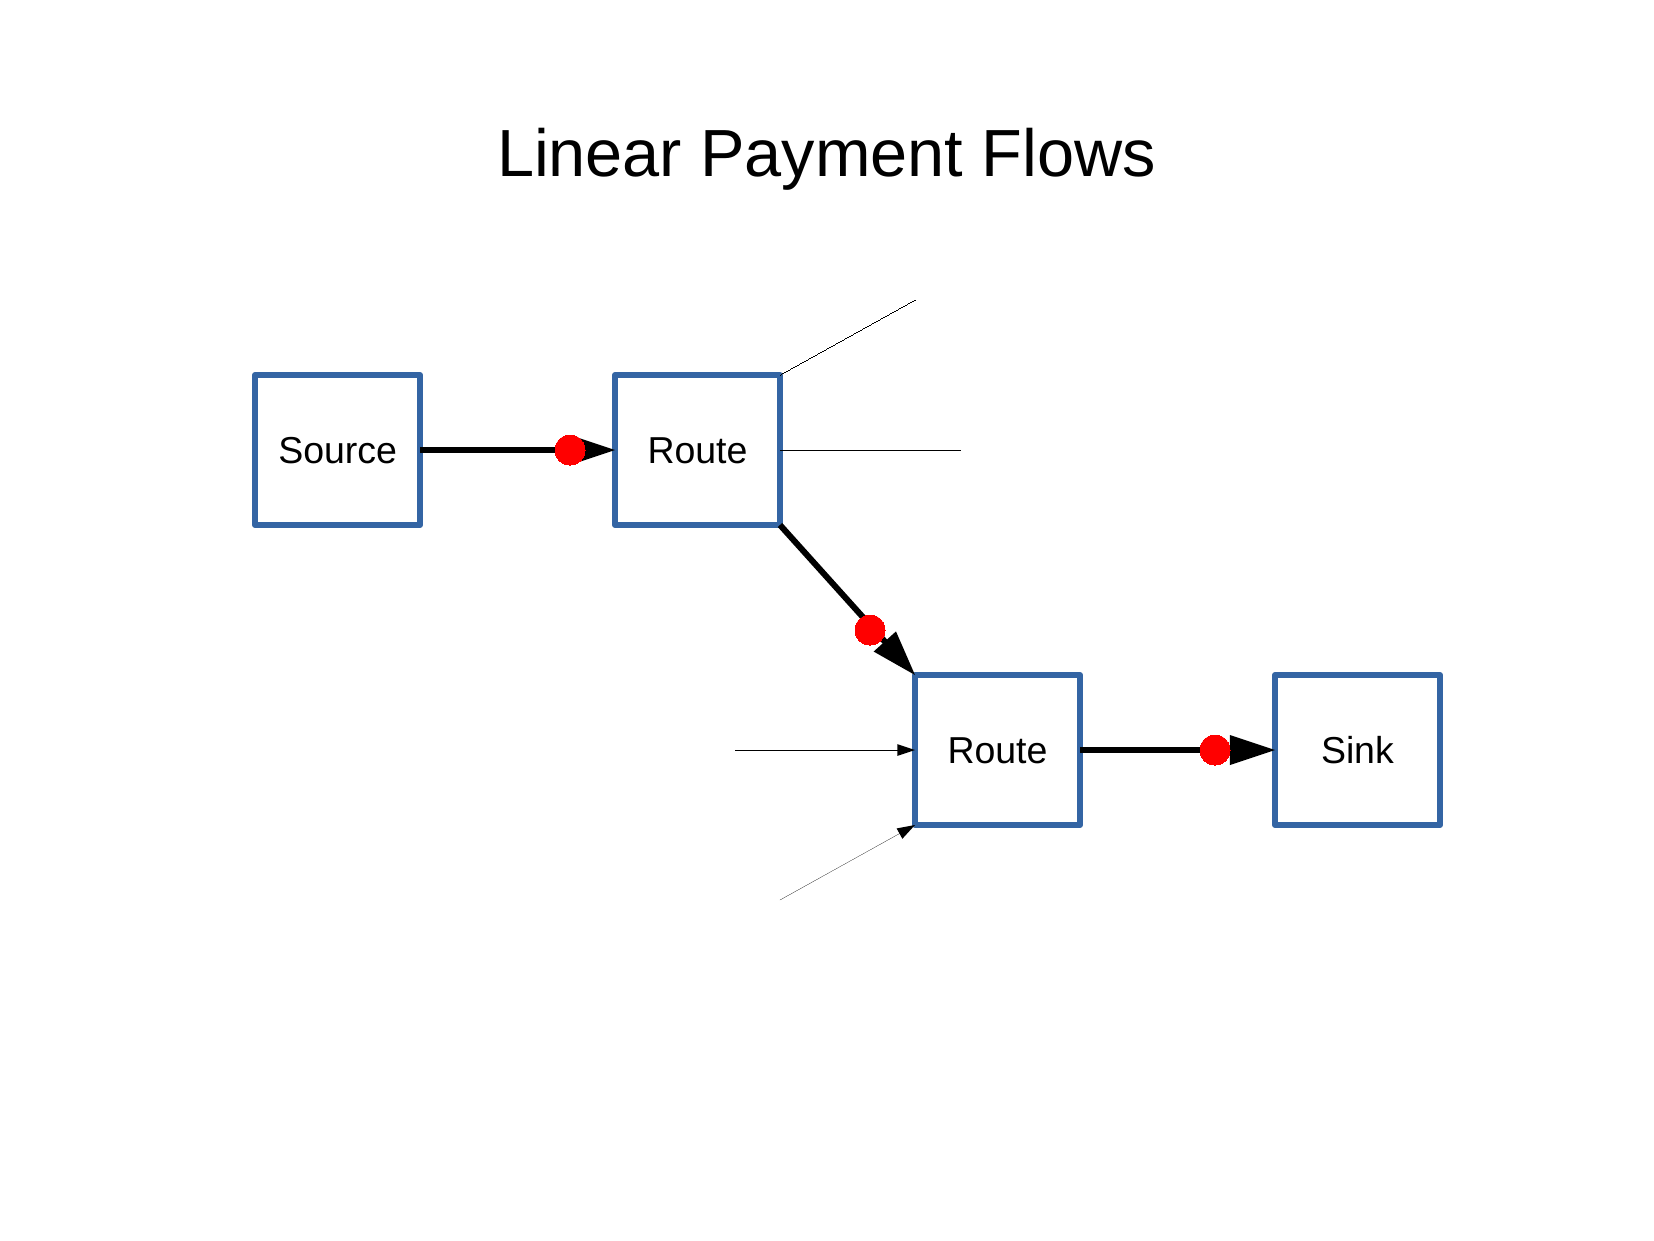

# Linear Payment Flows
Source
Route
Route
Sink